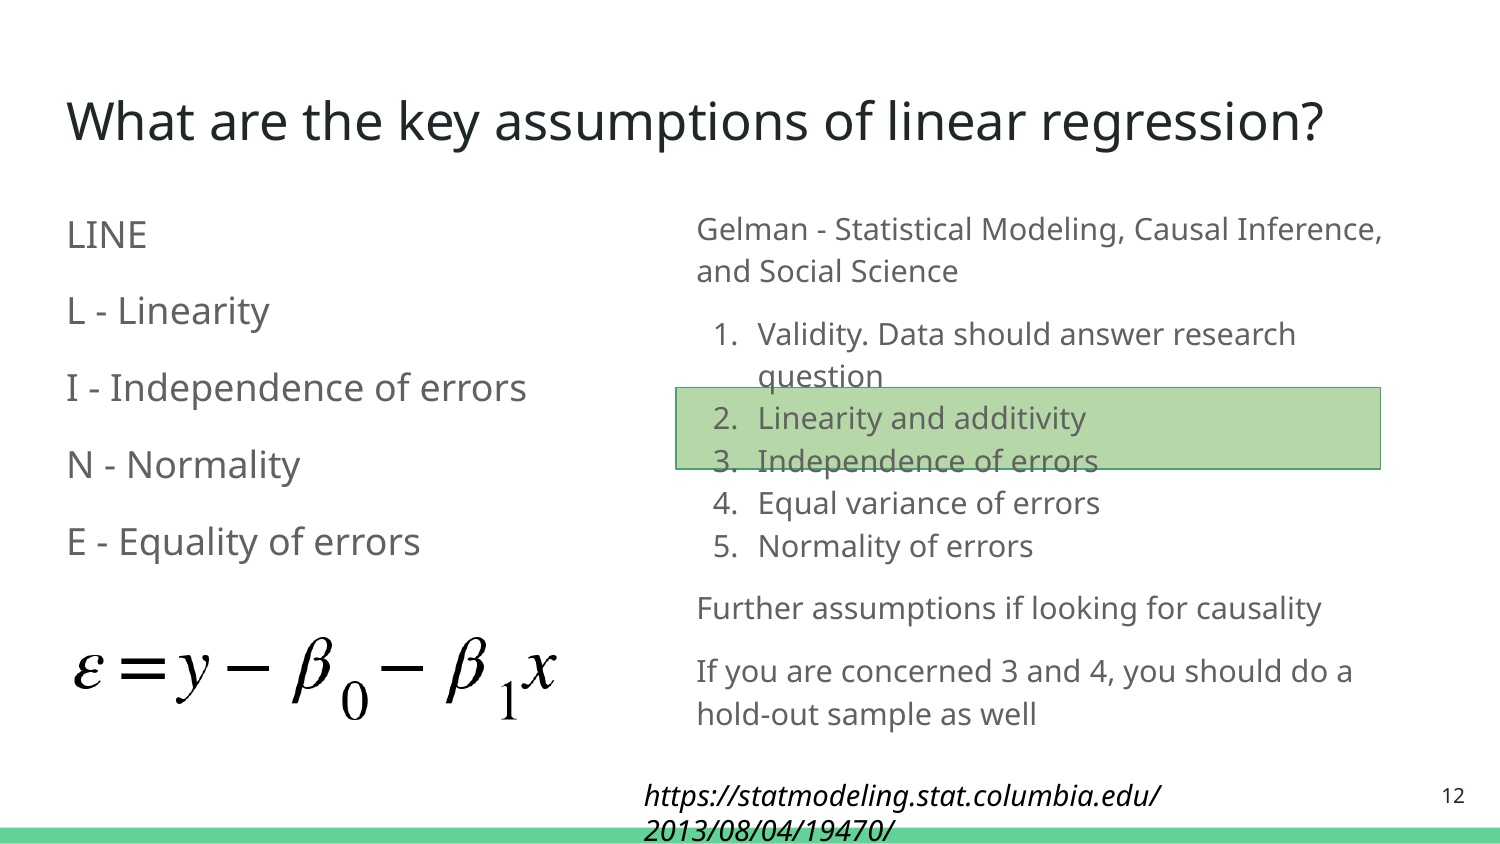

What are the key assumptions of linear regression?
LINE
L - Linearity
I - Independence of errors
N - Normality
E - Equality of errors
# Gelman - Statistical Modeling, Causal Inference, and Social Science
Validity. Data should answer research question
Linearity and additivity
Independence of errors
Equal variance of errors
Normality of errors
Further assumptions if looking for causality
If you are concerned 3 and 4, you should do a hold-out sample as well
https://statmodeling.stat.columbia.edu/2013/08/04/19470/